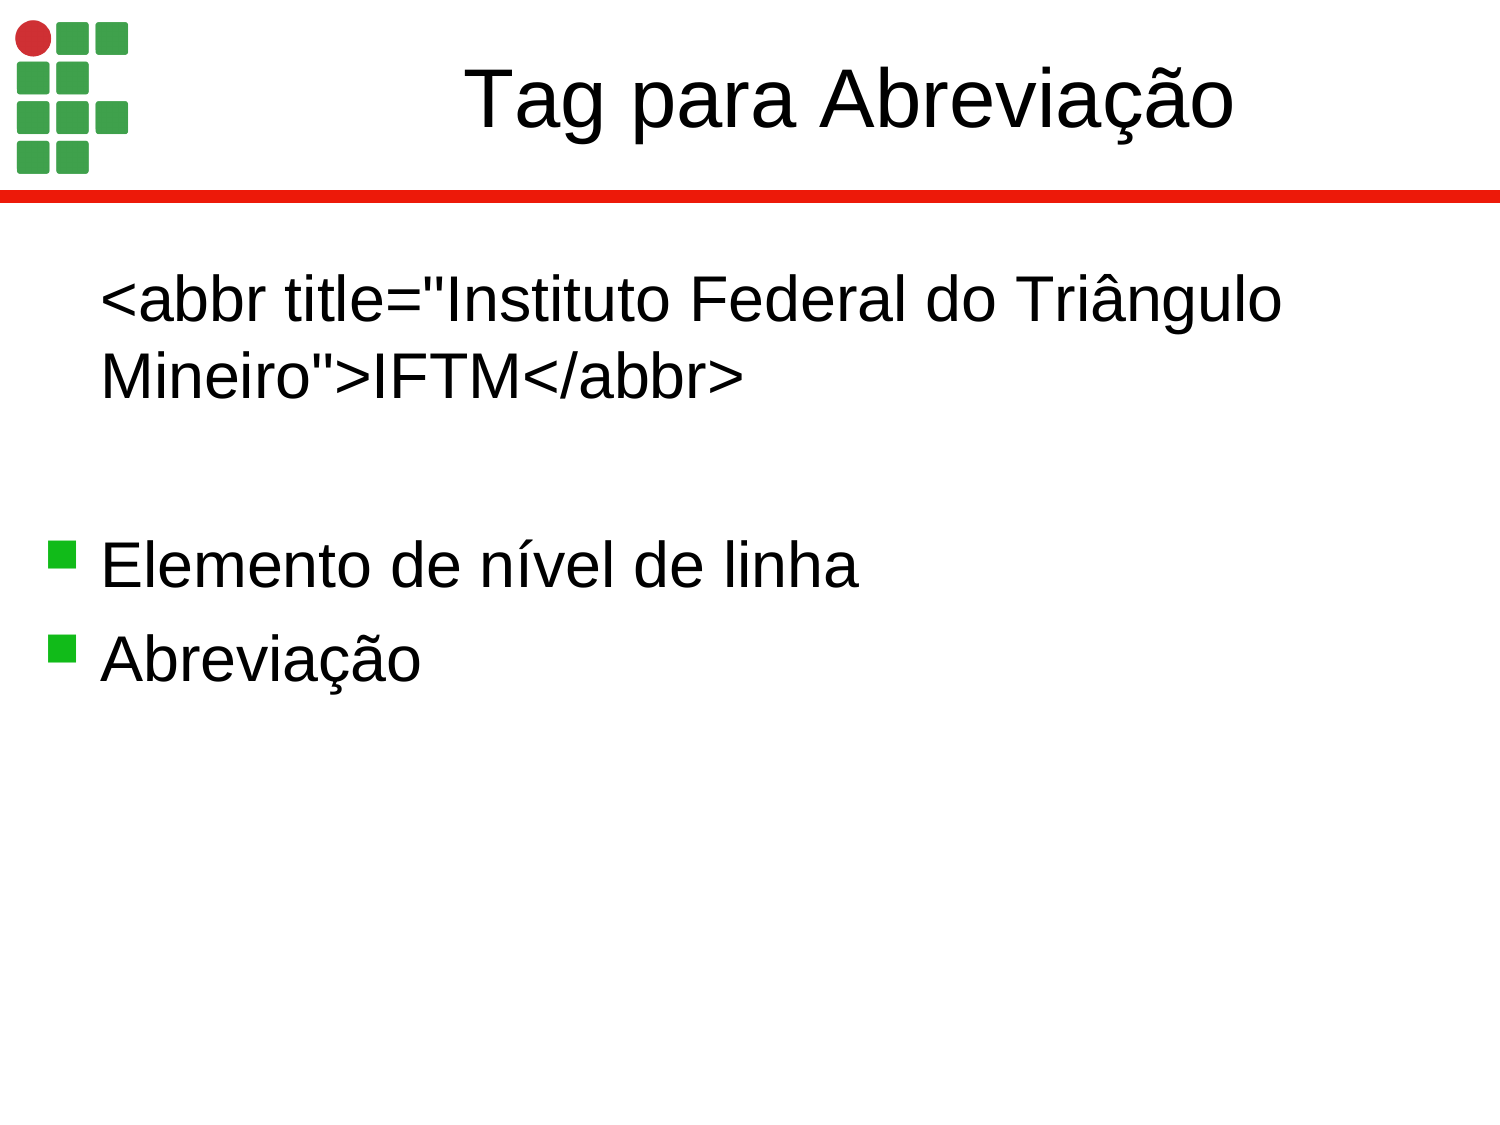

# Tag para Abreviação
<abbr title="Instituto Federal do Triângulo Mineiro">IFTM</abbr>
Elemento de nível de linha
Abreviação